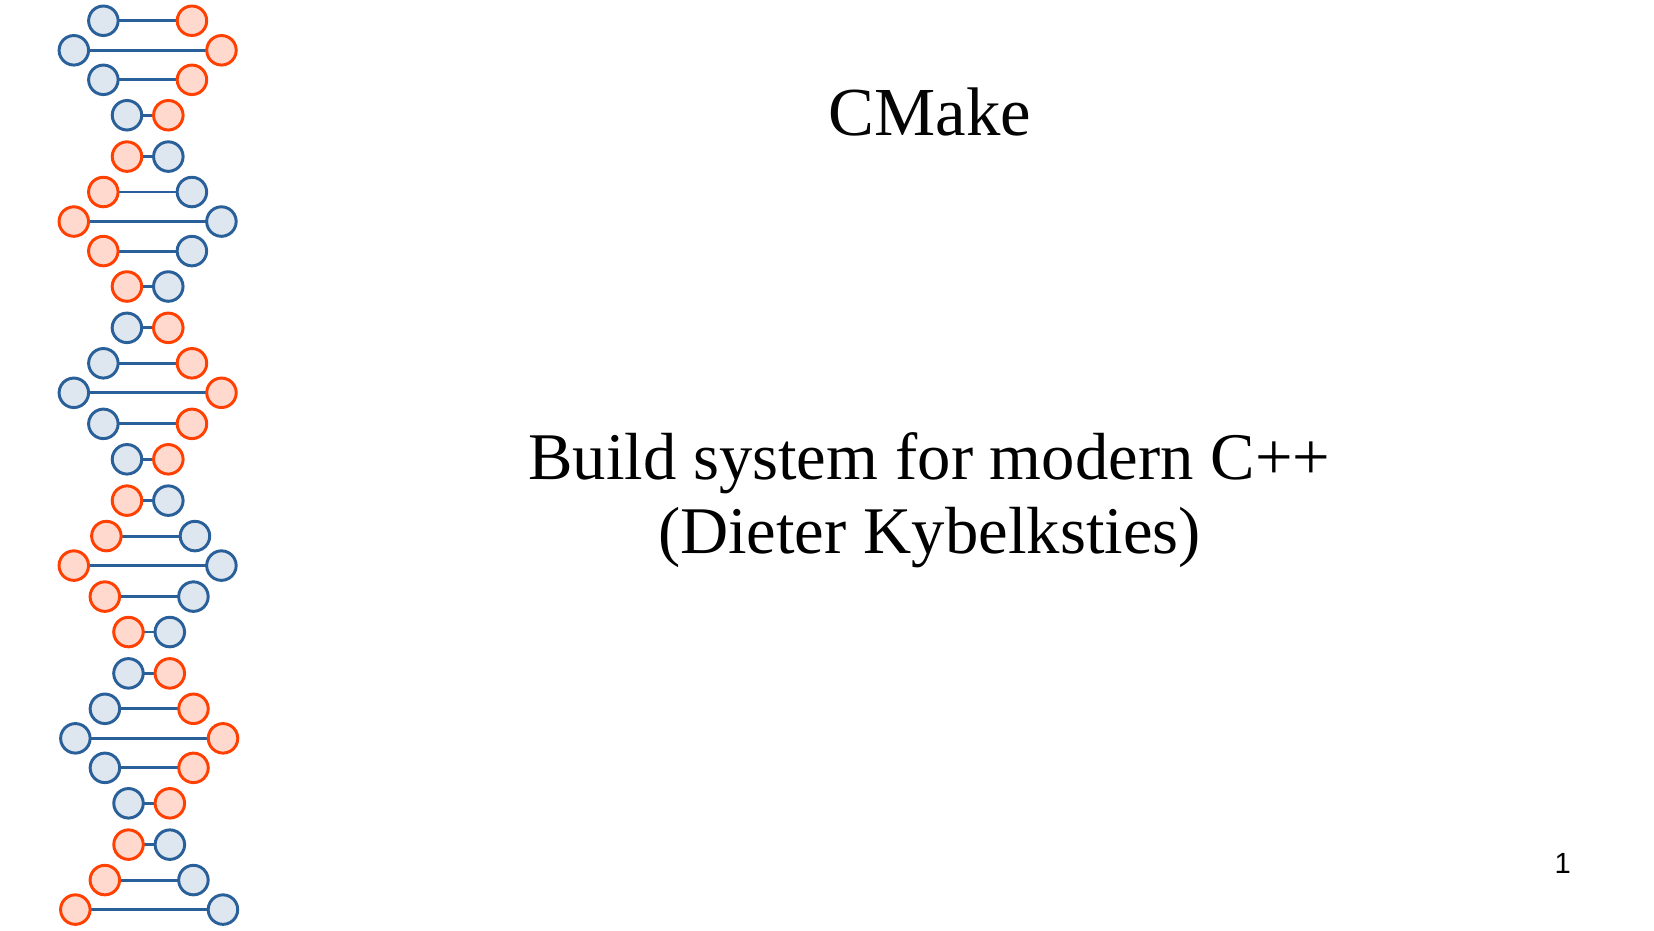

# CMake
Build system for modern C++
(Dieter Kybelksties)
1